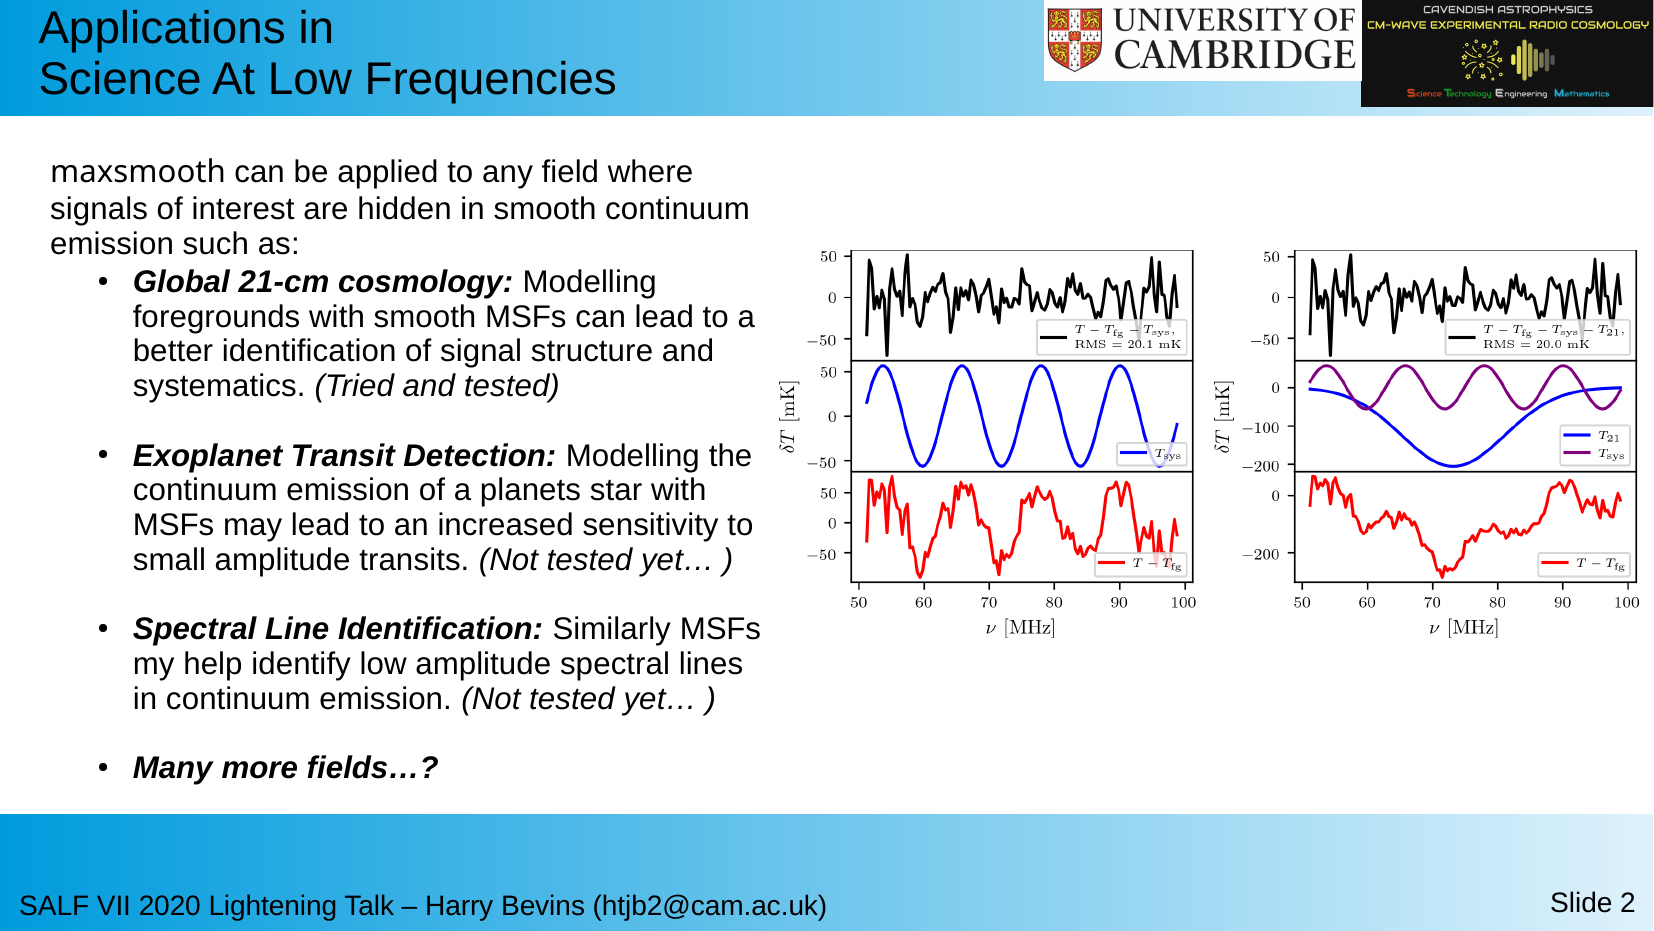

Applications in
Science At Low Frequencies
maxsmooth can be applied to any field where signals of interest are hidden in smooth continuum emission such as:
Global 21-cm cosmology: Modelling foregrounds with smooth MSFs can lead to a better identification of signal structure and systematics. (Tried and tested)
Exoplanet Transit Detection: Modelling the continuum emission of a planets star with MSFs may lead to an increased sensitivity to small amplitude transits. (Not tested yet… )
Spectral Line Identification: Similarly MSFs my help identify low amplitude spectral lines in continuum emission. (Not tested yet… )
Many more fields…?
Slide 2
SALF VII 2020 Lightening Talk – Harry Bevins (htjb2@cam.ac.uk)